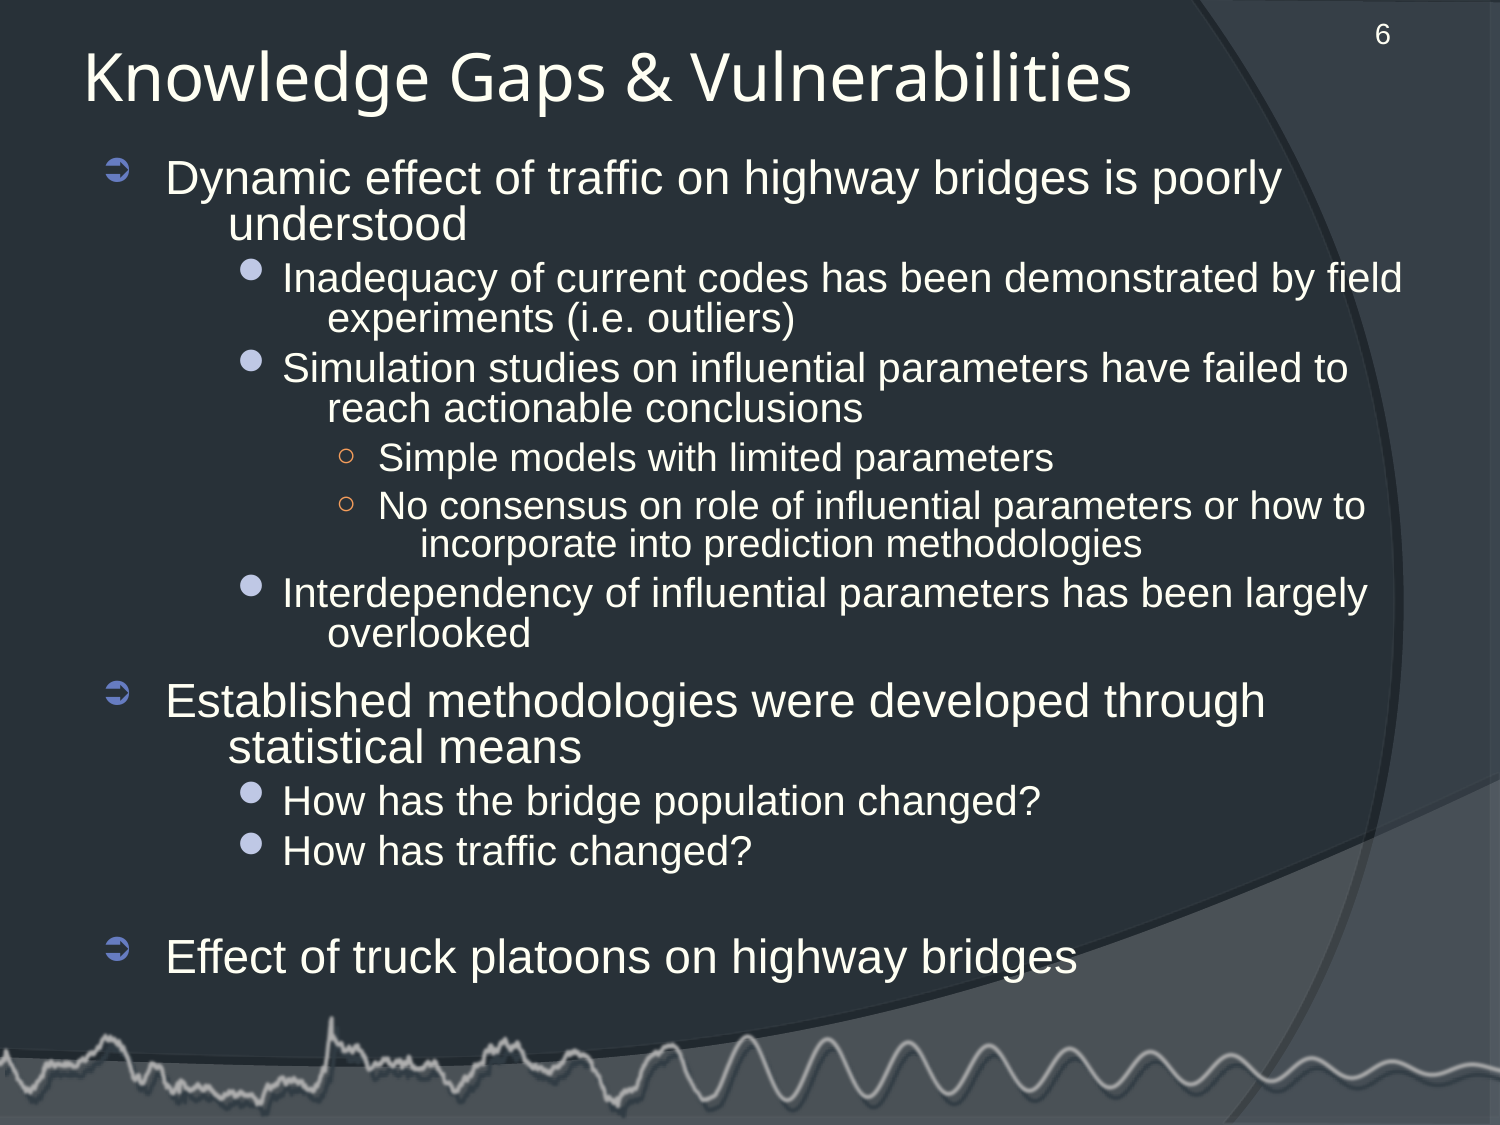

# Knowledge Gaps & Vulnerabilities
Dynamic effect of traffic on highway bridges is poorly understood
Inadequacy of current codes has been demonstrated by field experiments (i.e. outliers)
Simulation studies on influential parameters have failed to reach actionable conclusions
Simple models with limited parameters
No consensus on role of influential parameters or how to incorporate into prediction methodologies
Interdependency of influential parameters has been largely overlooked
Established methodologies were developed through statistical means
How has the bridge population changed?
How has traffic changed?
Effect of truck platoons on highway bridges